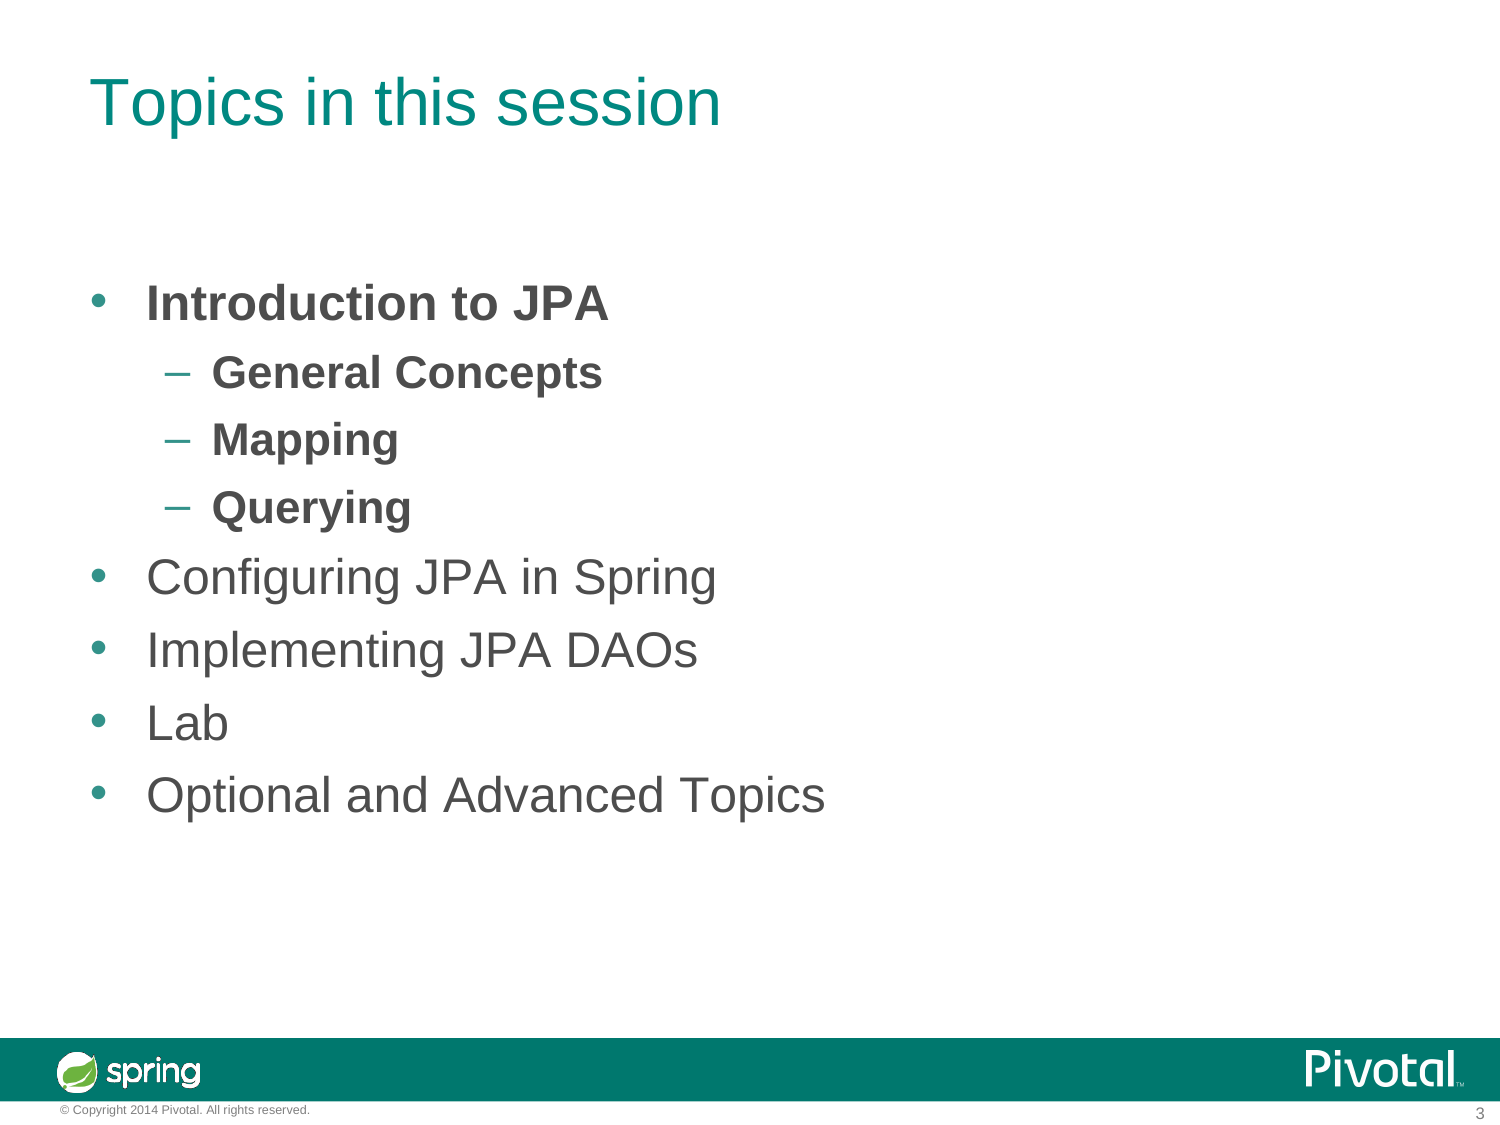

# Topics in this session
Introduction to JPA
General Concepts
Mapping
Querying
Configuring JPA in Spring
Implementing JPA DAOs
Lab
Optional and Advanced Topics